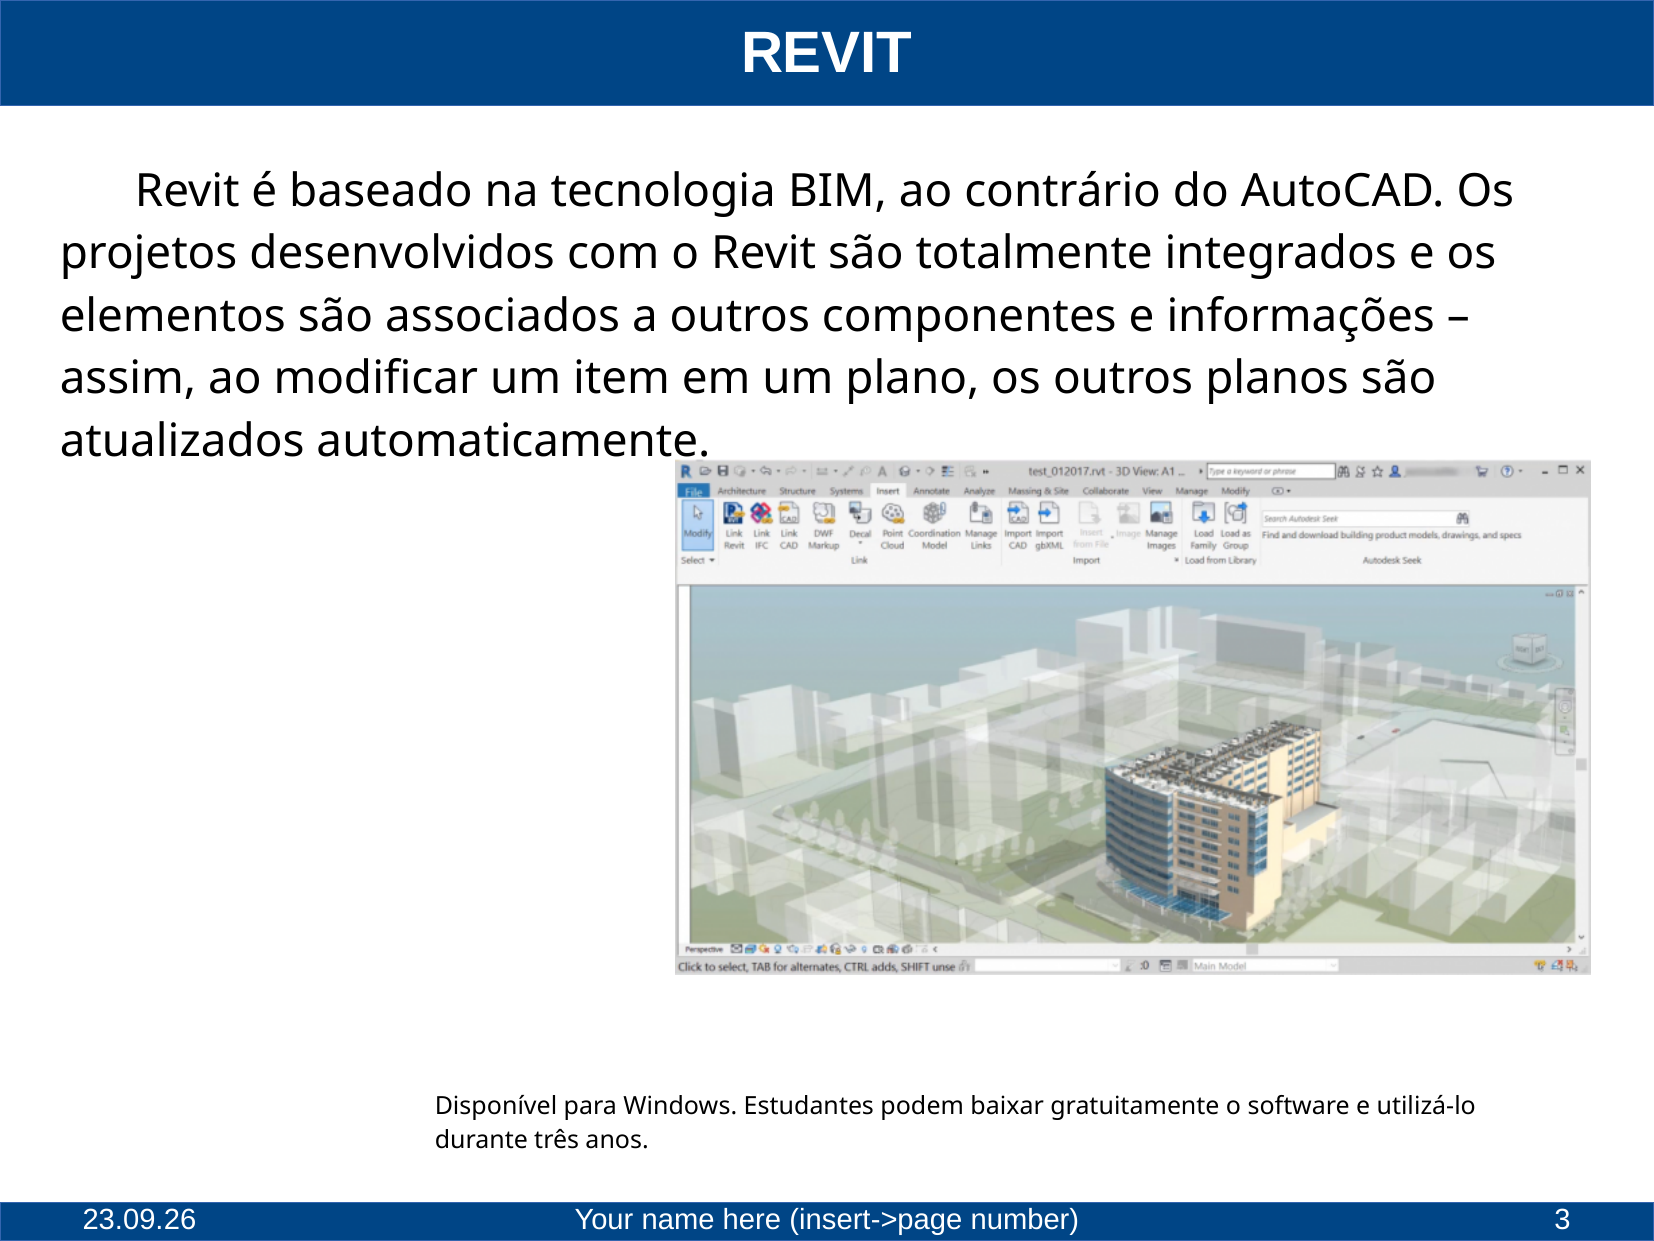

# REVIT
	Revit é baseado na tecnologia BIM, ao contrário do AutoCAD. Os projetos desenvolvidos com o Revit são totalmente integrados e os elementos são associados a outros componentes e informações – assim, ao modificar um item em um plano, os outros planos são atualizados automaticamente.
Disponível para Windows. Estudantes podem baixar gratuitamente o software e utilizá-lo durante três anos.
Your name here (insert->page number)
3